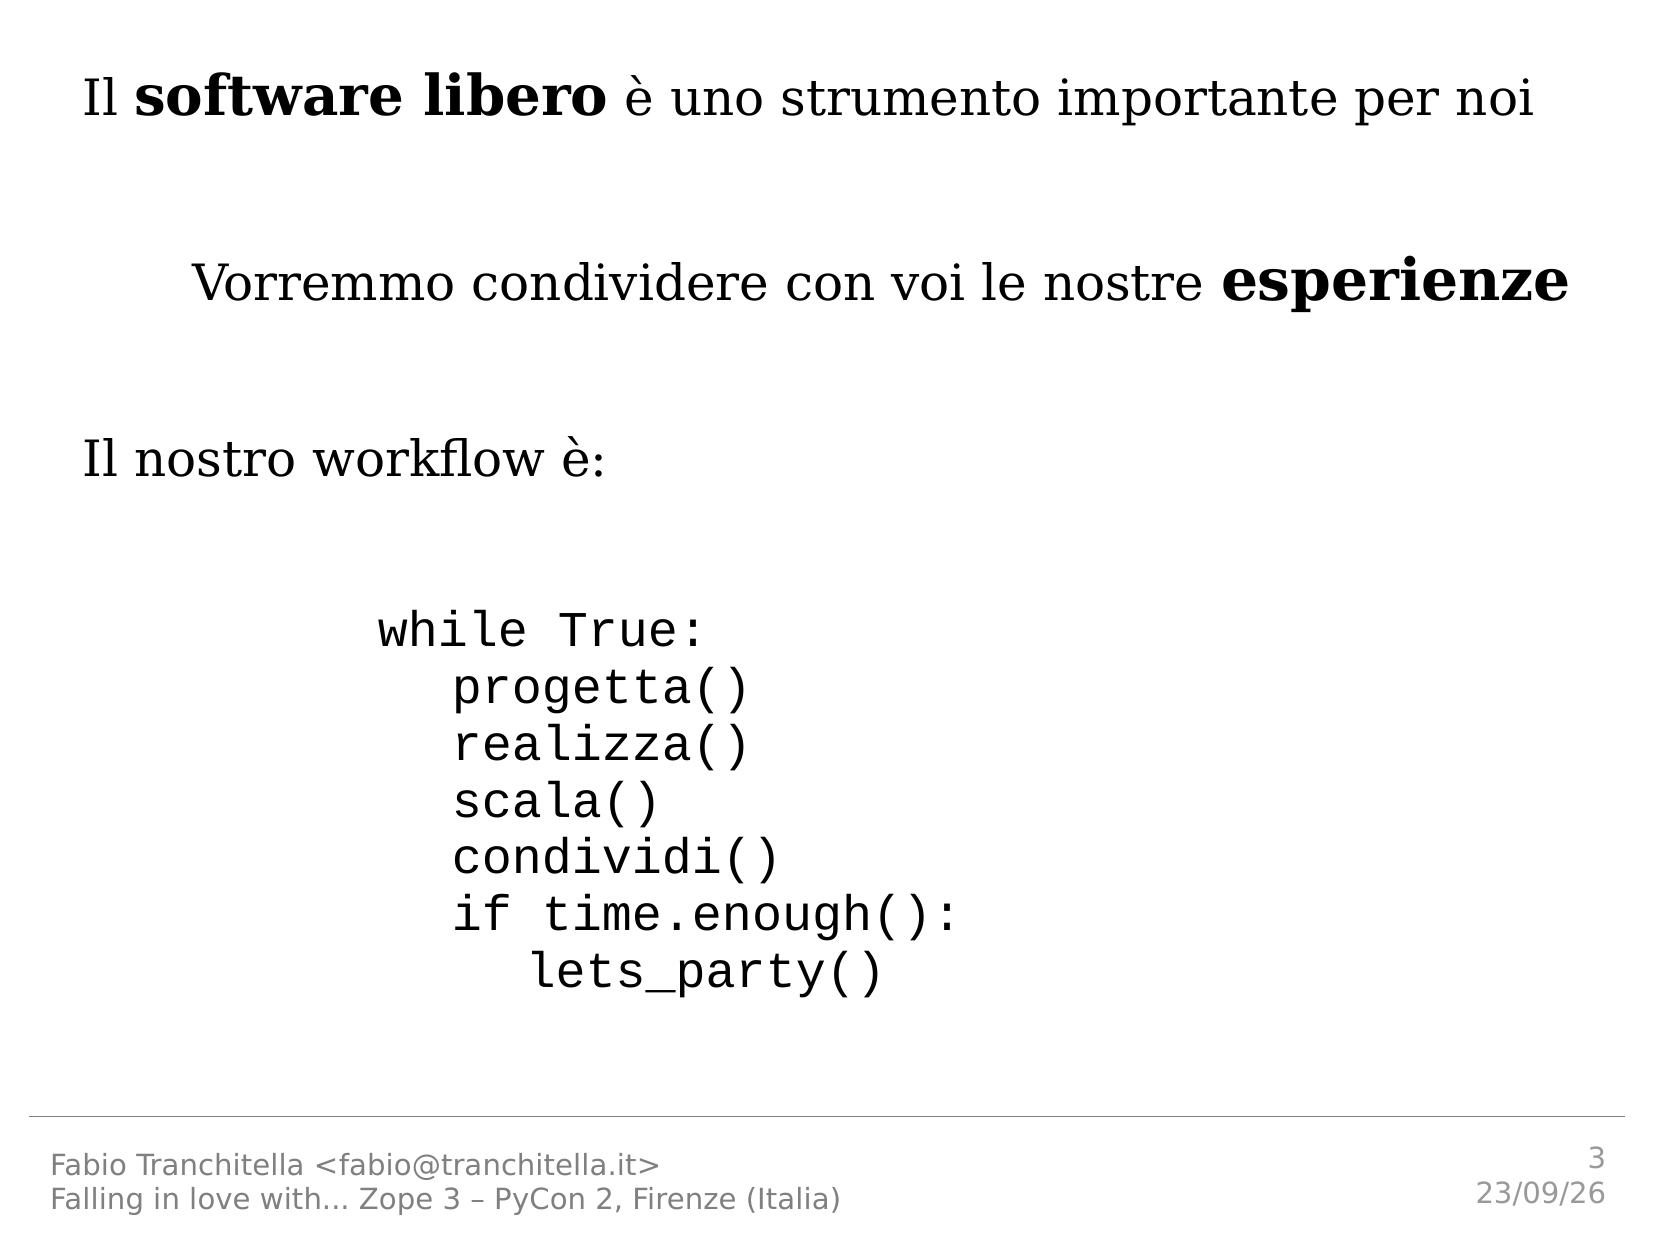

# Il software libero è uno strumento importante per noi
Vorremmo condividere con voi le nostre esperienze
Il nostro workflow è:
				while True:
					progetta()
					realizza()
					scala()
					condividi()
					if time.enough():
						lets_party()
3